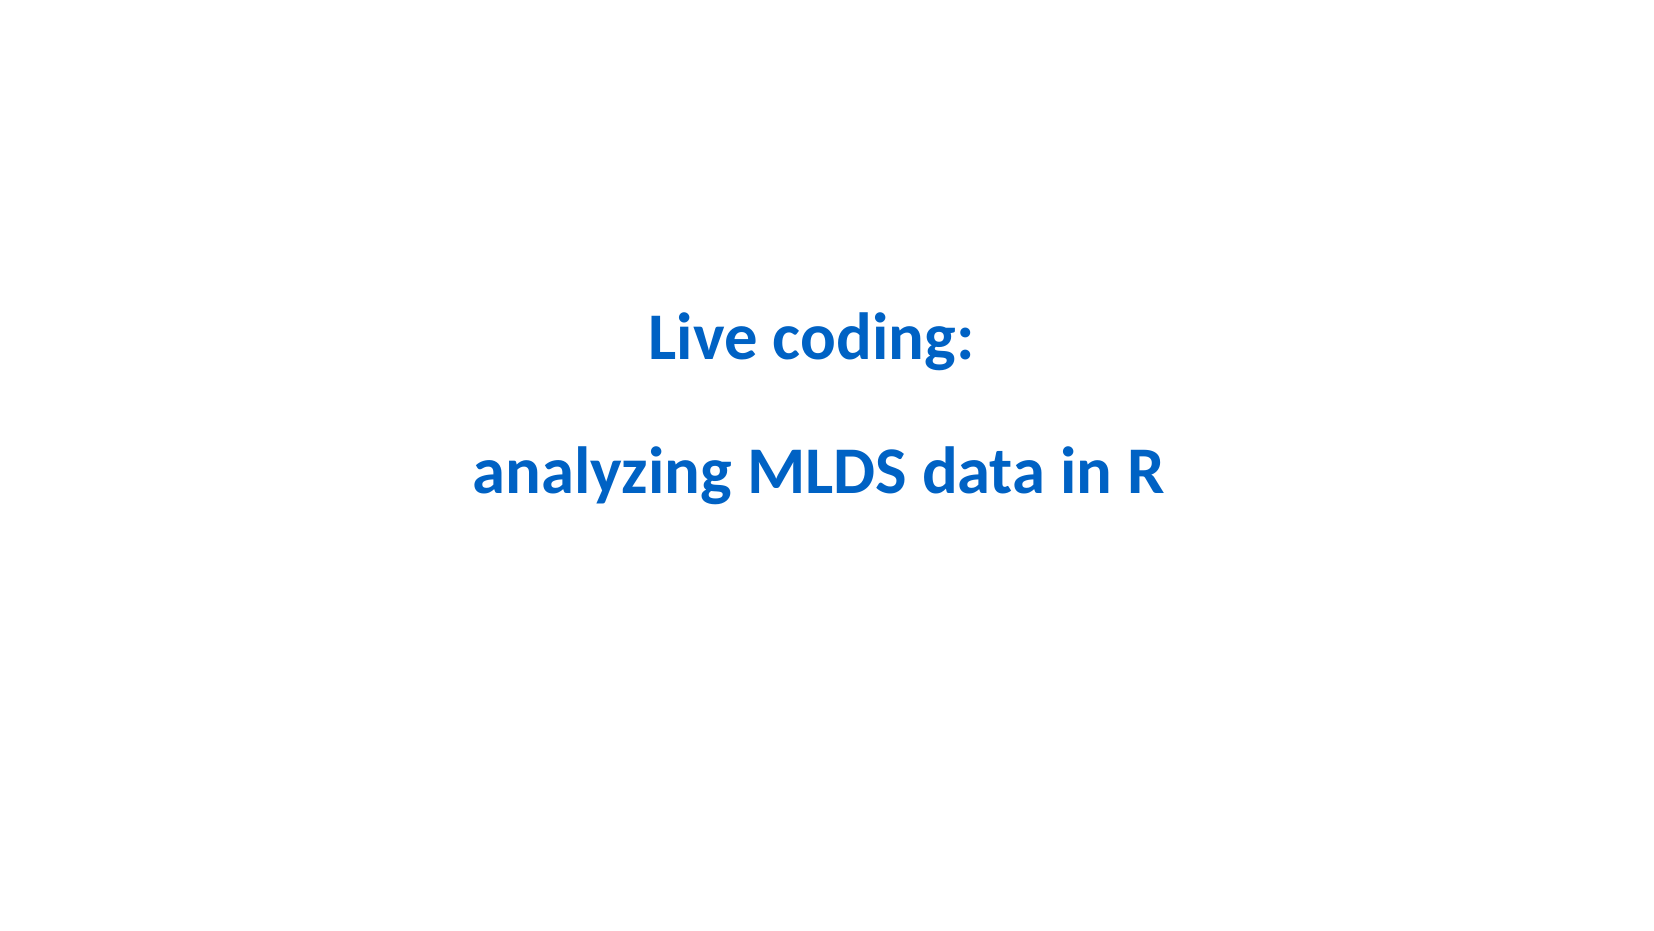

# Live coding: analyzing MLDS data in R